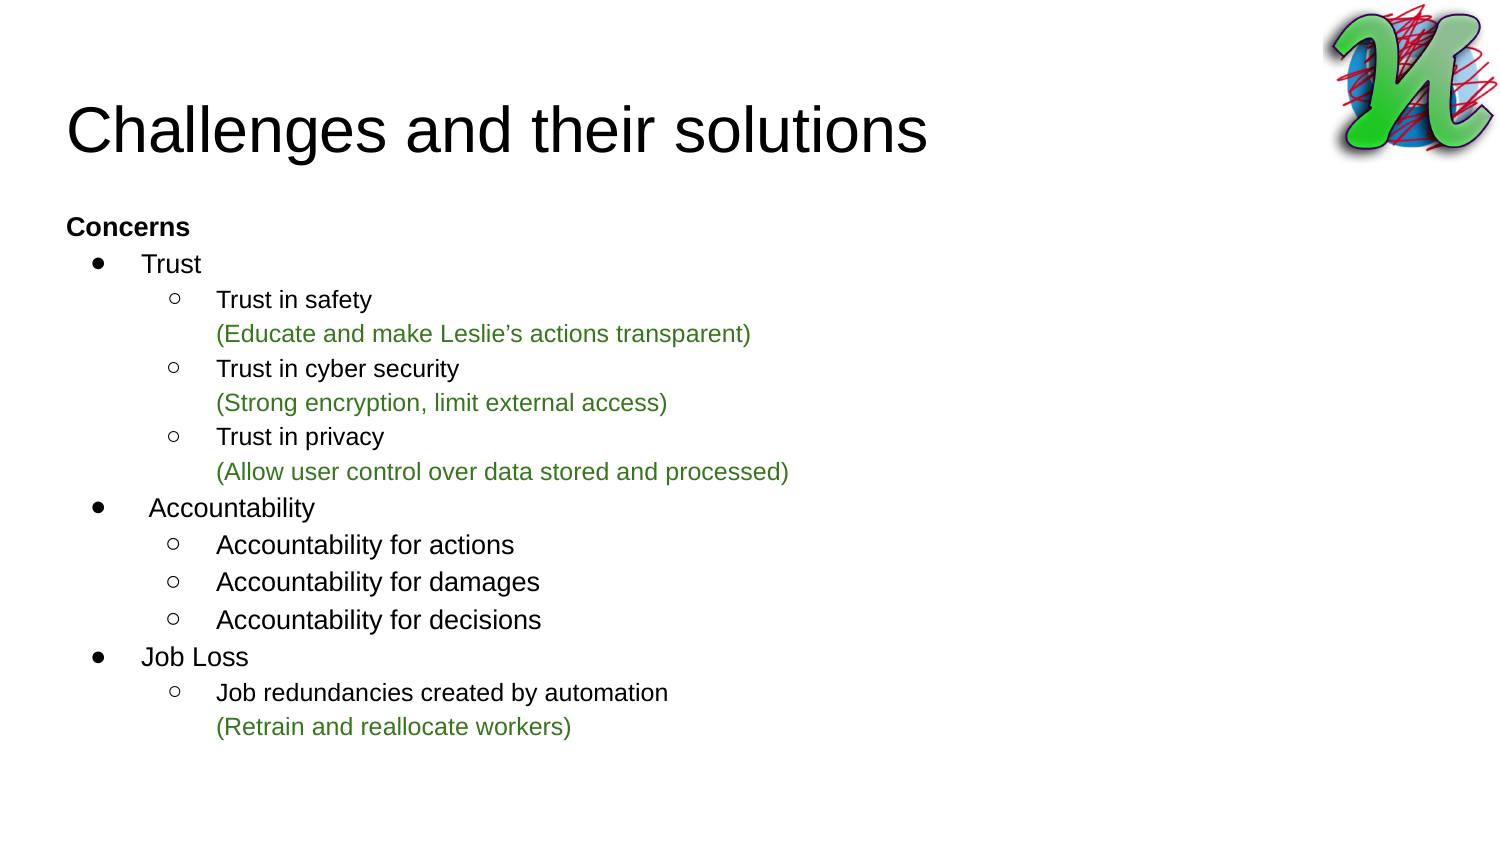

# Challenges and their solutions
Concerns
Trust
Trust in safety
(Educate and make Leslie’s actions transparent)
Trust in cyber security
		(Strong encryption, limit external access)
Trust in privacy
		(Allow user control over data stored and processed)
 Accountability
Accountability for actions
Accountability for damages
Accountability for decisions
Job Loss
Job redundancies created by automation
(Retrain and reallocate workers)